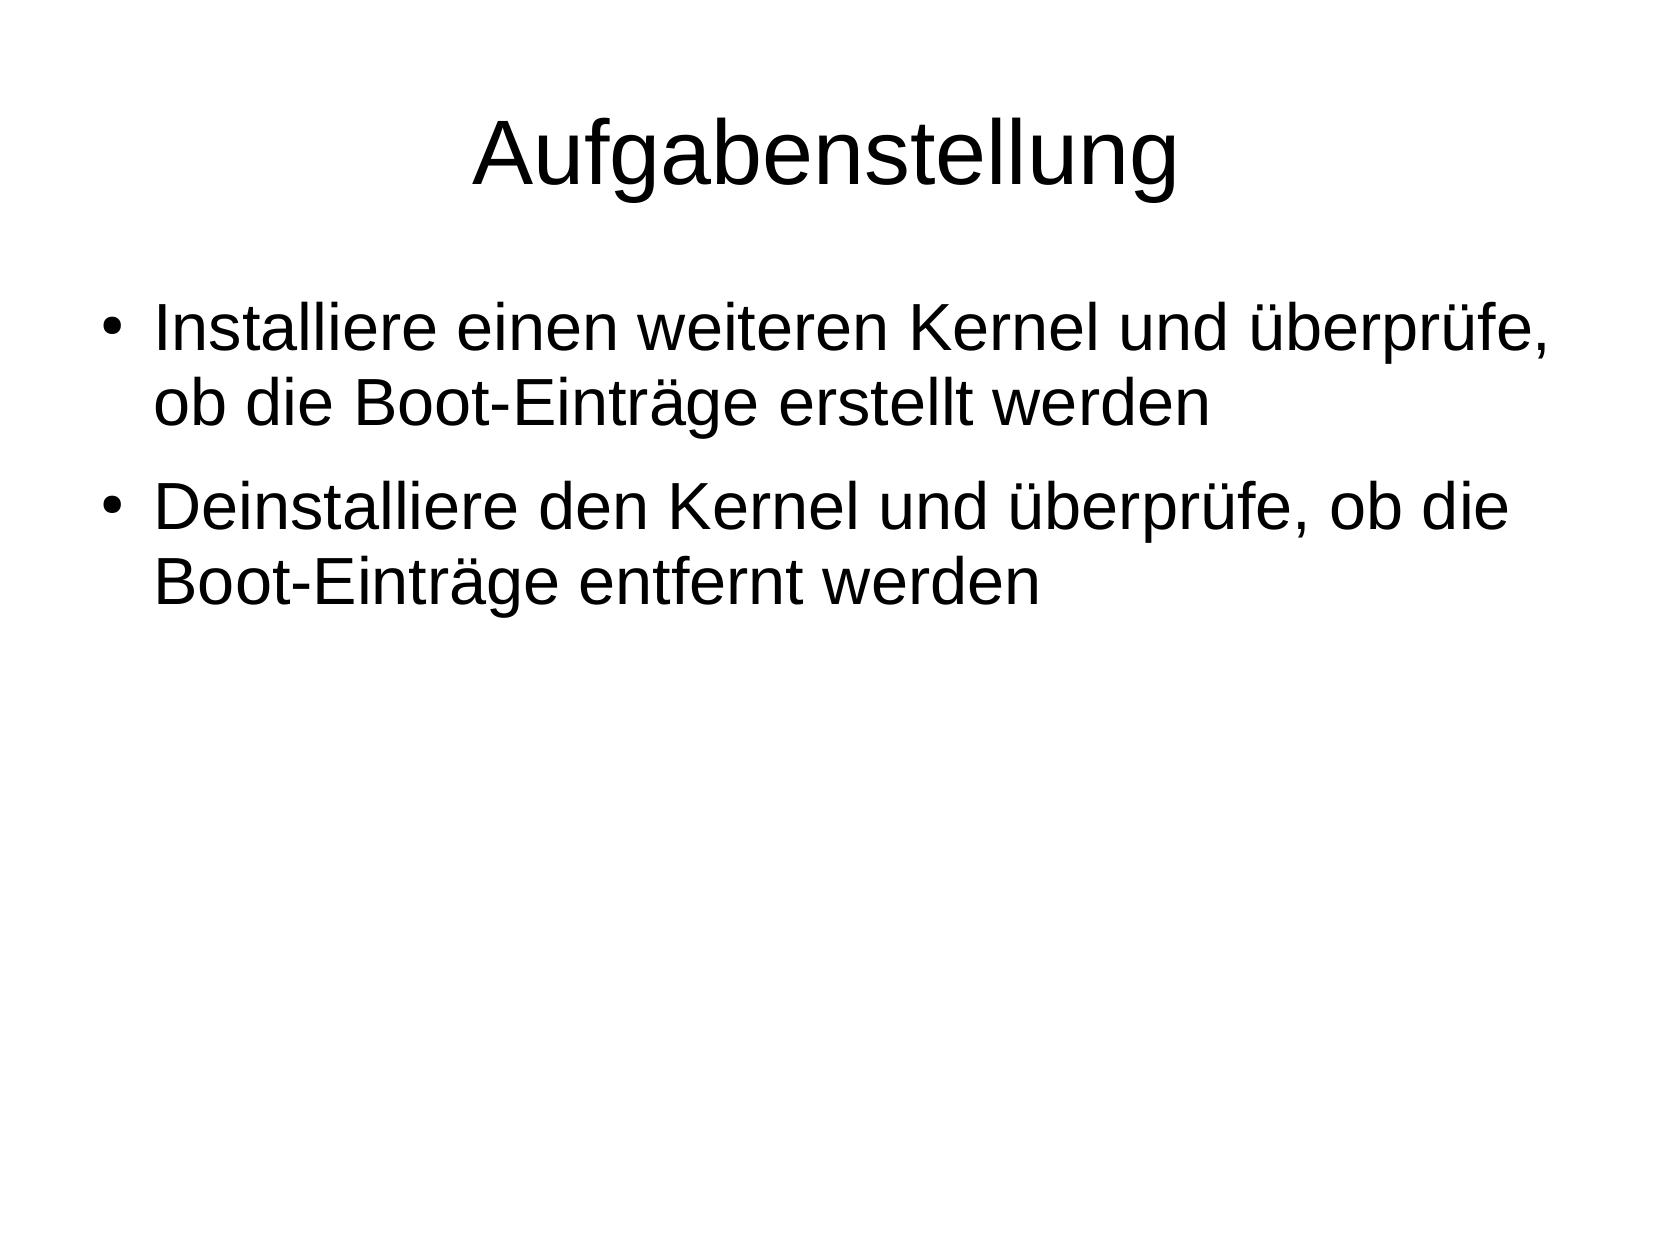

# Aufgabenstellung
Installiere einen weiteren Kernel und überprüfe, ob die Boot-Einträge erstellt werden
Deinstalliere den Kernel und überprüfe, ob die Boot-Einträge entfernt werden